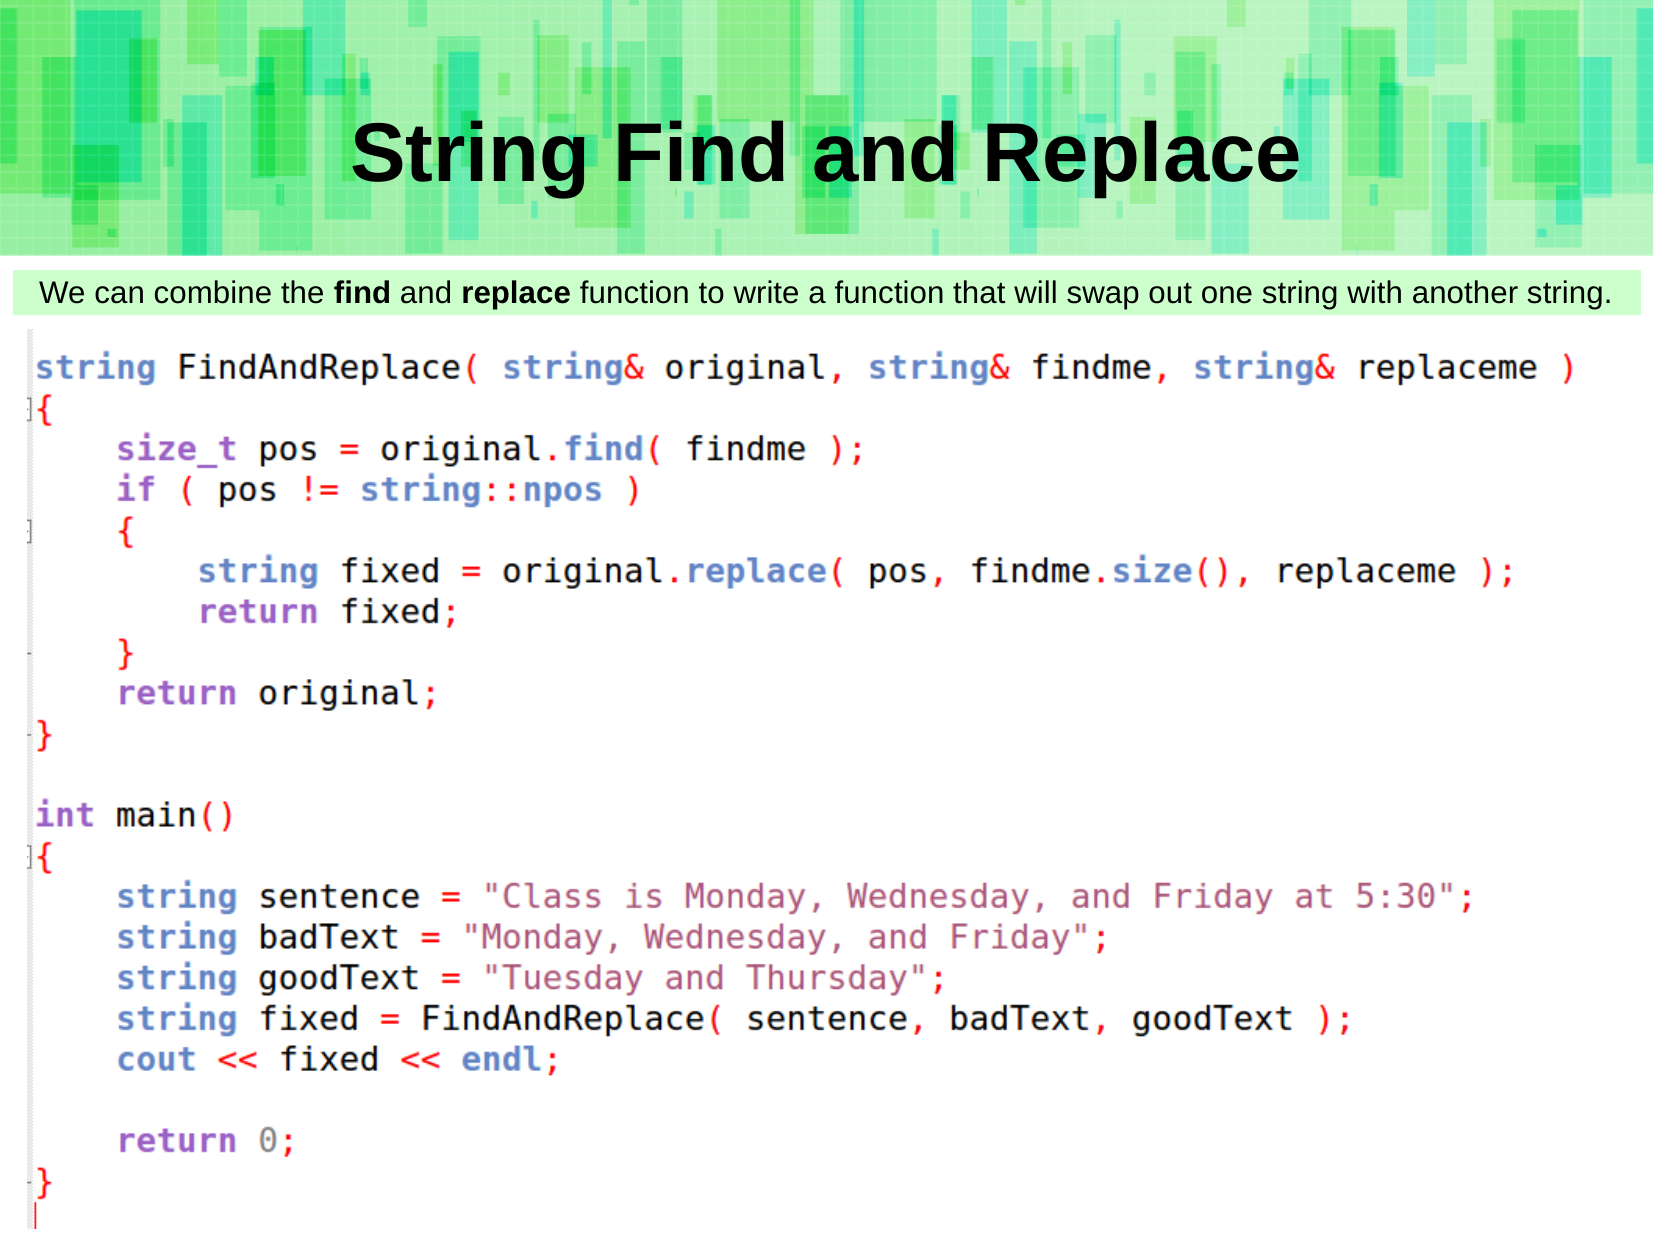

# String Find and Replace
We can combine the find and replace function to write a function that will swap out one string with another string.